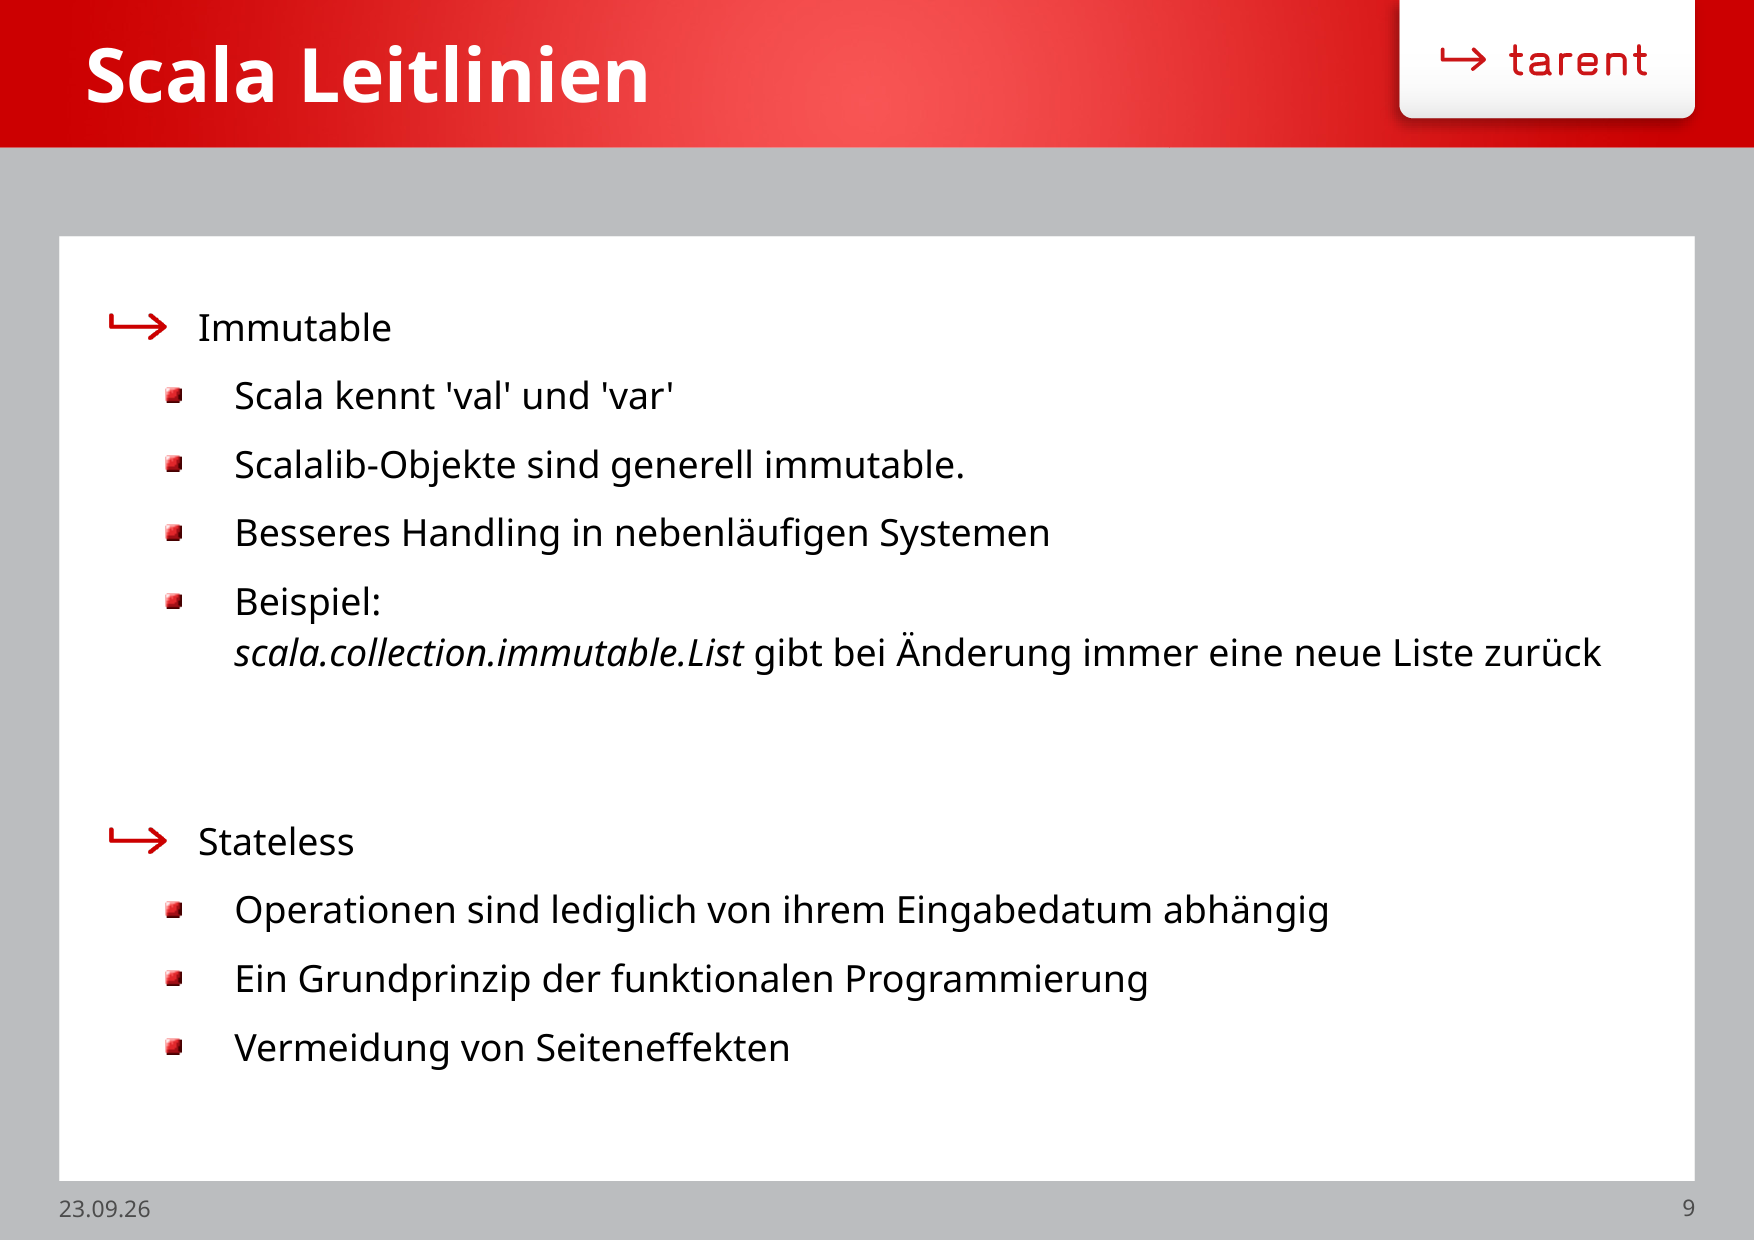

# Scala Leitlinien
Immutable
Scala kennt 'val' und 'var'
Scalalib-Objekte sind generell immutable.
Besseres Handling in nebenläufigen Systemen
Beispiel:
scala.collection.immutable.List gibt bei Änderung immer eine neue Liste zurück
Stateless
Operationen sind lediglich von ihrem Eingabedatum abhängig
Ein Grundprinzip der funktionalen Programmierung
Vermeidung von Seiteneffekten